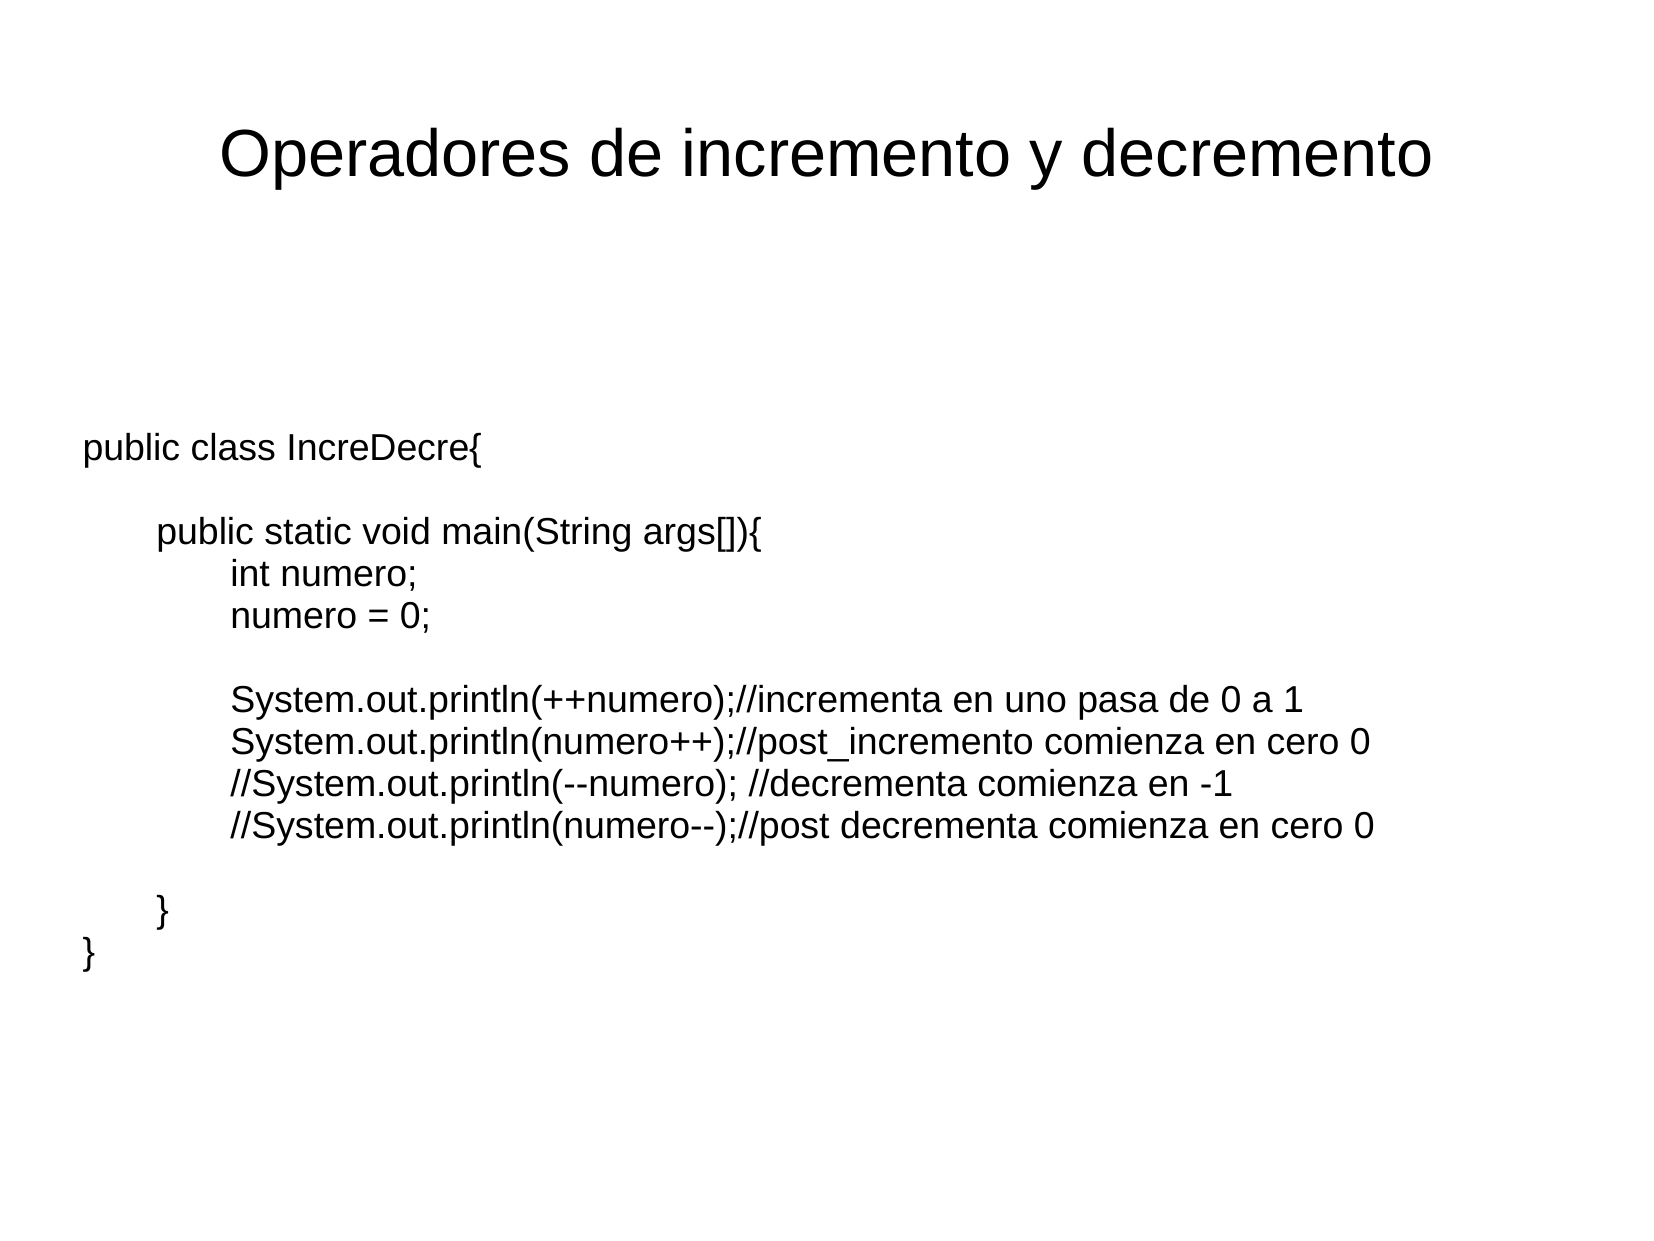

# Operadores de incremento y decremento
public class IncreDecre{
	public static void main(String args[]){
 		int numero;
		numero = 0;
		System.out.println(++numero);//incrementa en uno pasa de 0 a 1
		System.out.println(numero++);//post_incremento comienza en cero 0
		//System.out.println(--numero); //decrementa comienza en -1
		//System.out.println(numero--);//post decrementa comienza en cero 0
 	}
}